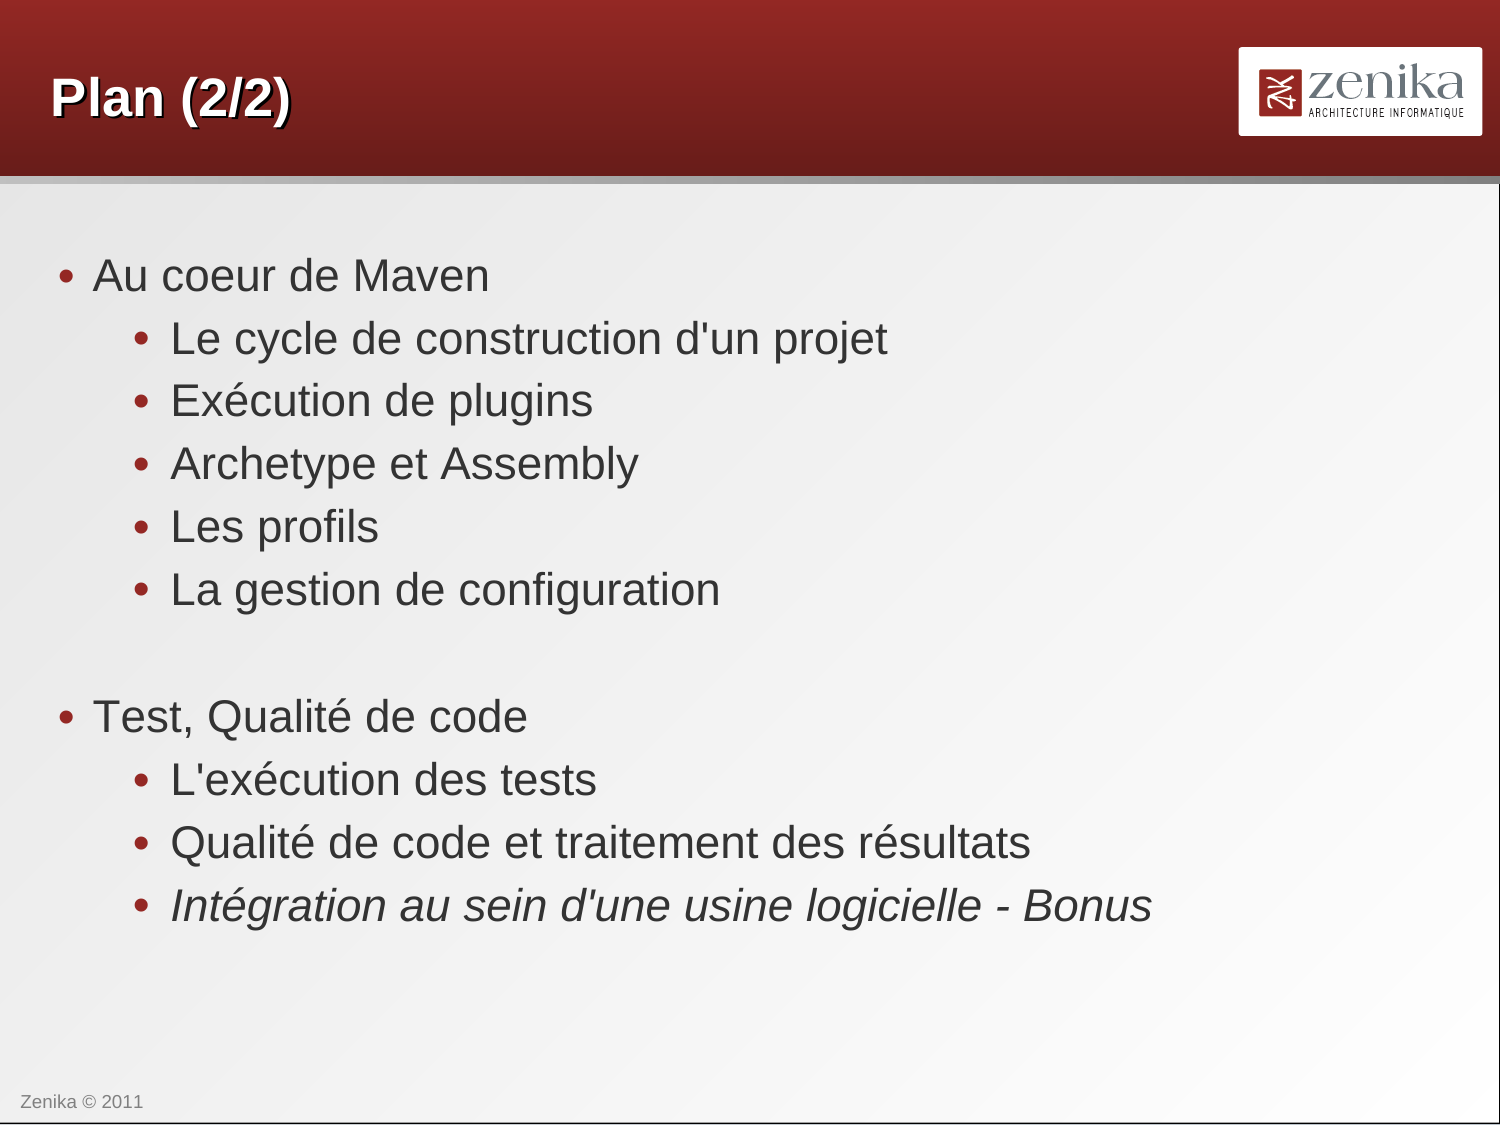

# Plan (2/2)
Au coeur de Maven
Le cycle de construction d'un projet
Exécution de plugins
Archetype et Assembly
Les profils
La gestion de configuration
Test, Qualité de code
L'exécution des tests
Qualité de code et traitement des résultats
Intégration au sein d'une usine logicielle - Bonus